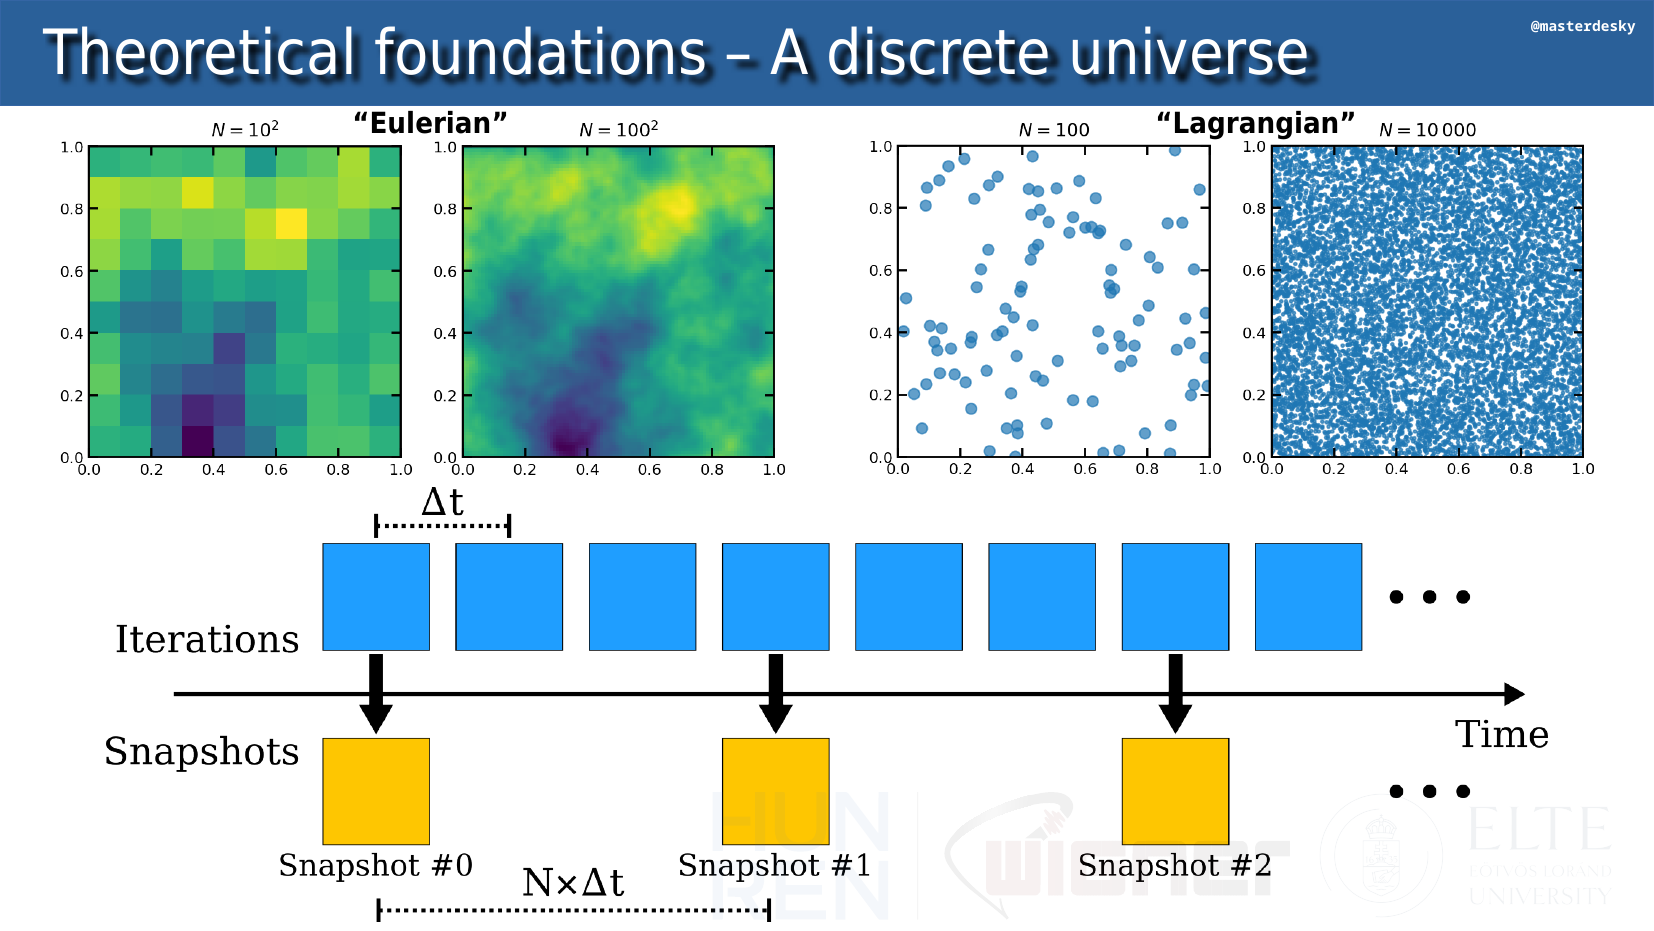

# Theoretical foundations – A discrete universe
@masterdesky
“Eulerian”
“Lagrangian”